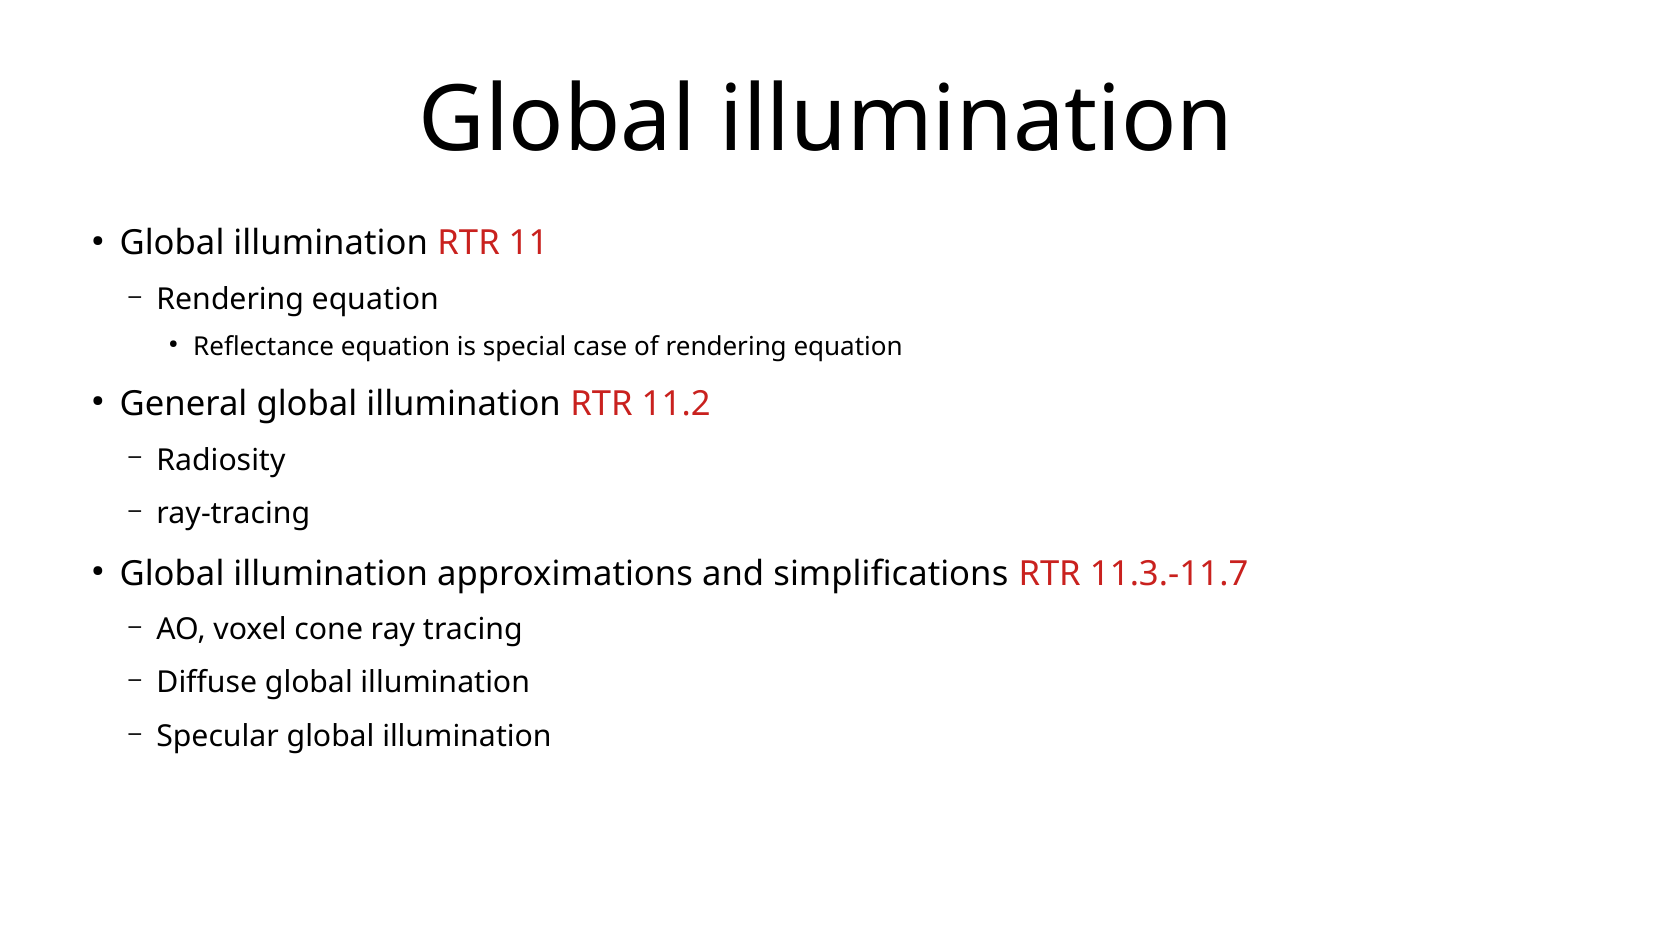

# Global illumination
Global illumination RTR 11
Rendering equation
Reflectance equation is special case of rendering equation
General global illumination RTR 11.2
Radiosity
ray-tracing
Global illumination approximations and simplifications RTR 11.3.-11.7
AO, voxel cone ray tracing
Diffuse global illumination
Specular global illumination